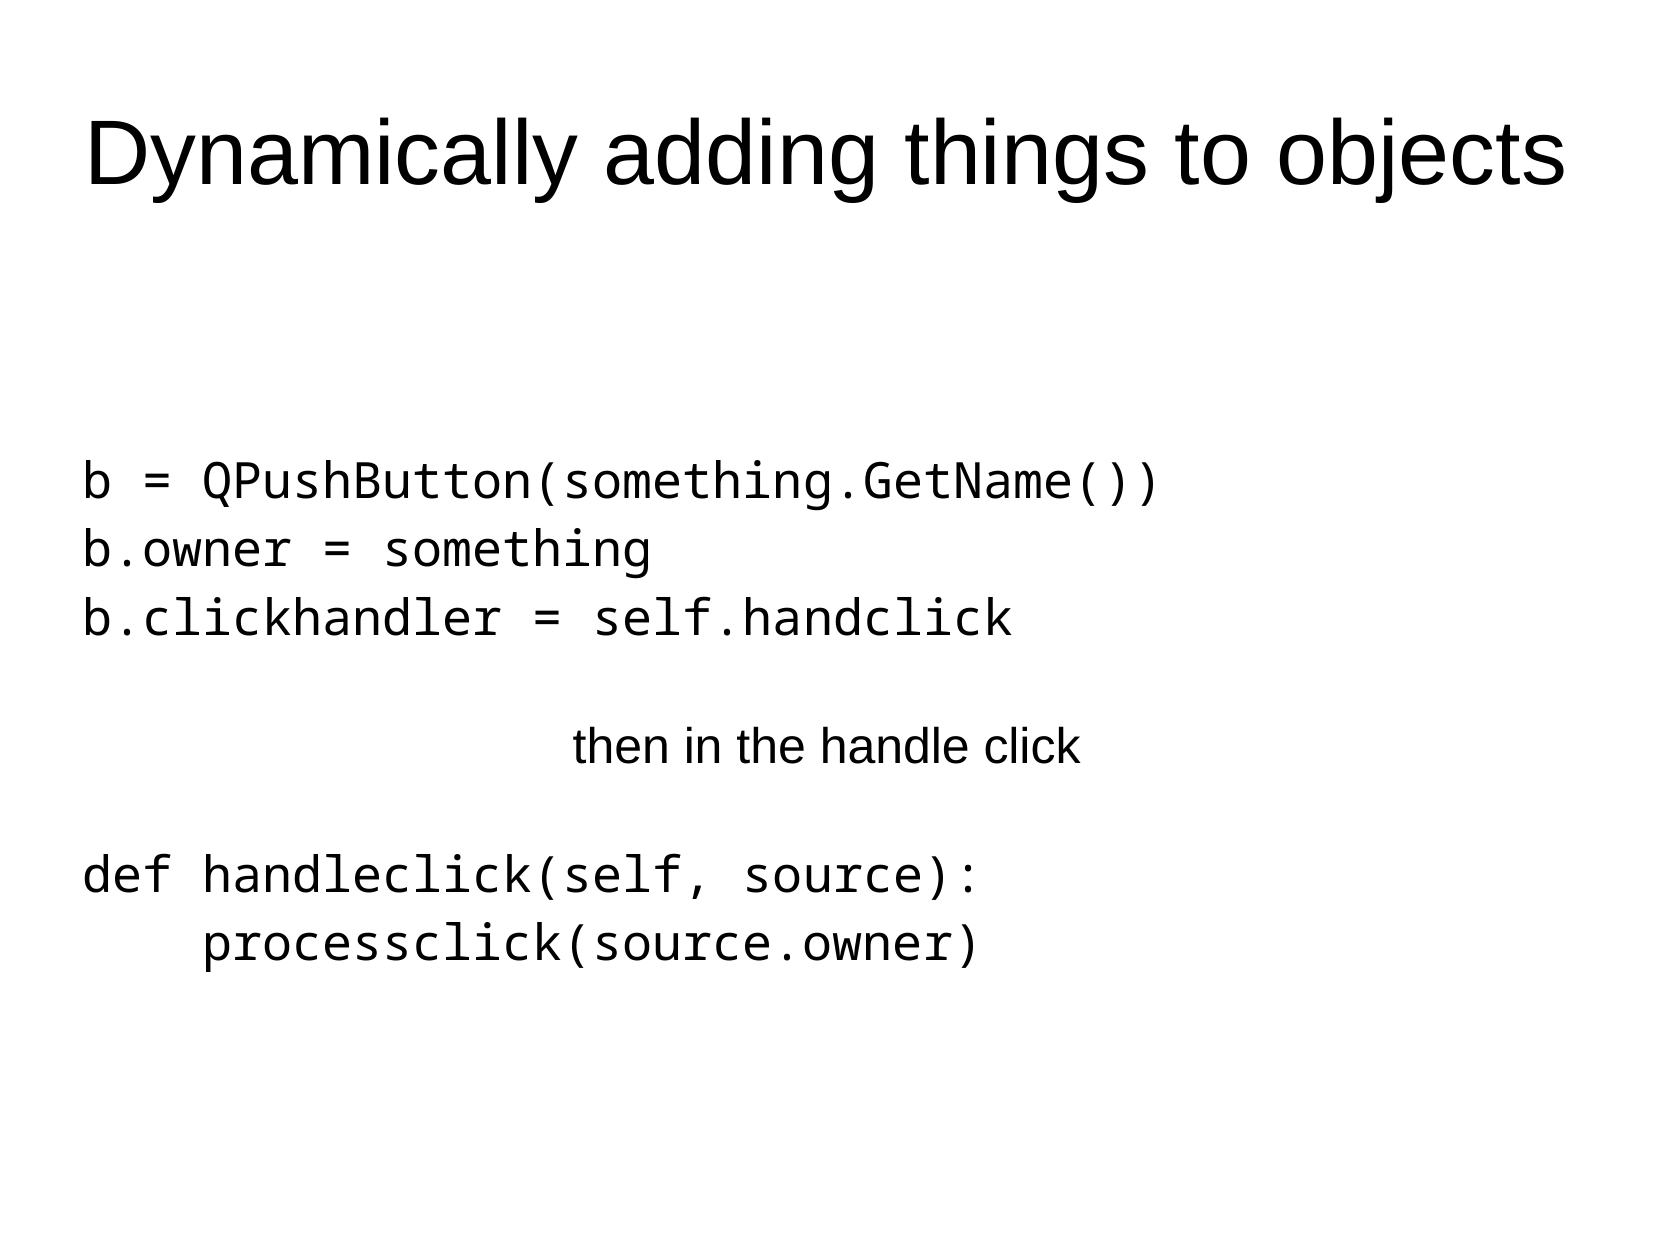

# Dynamically adding things to objects
b = QPushButton(something.GetName())
b.owner = something
b.clickhandler = self.handclick
then in the handle click
def handleclick(self, source):
 processclick(source.owner)